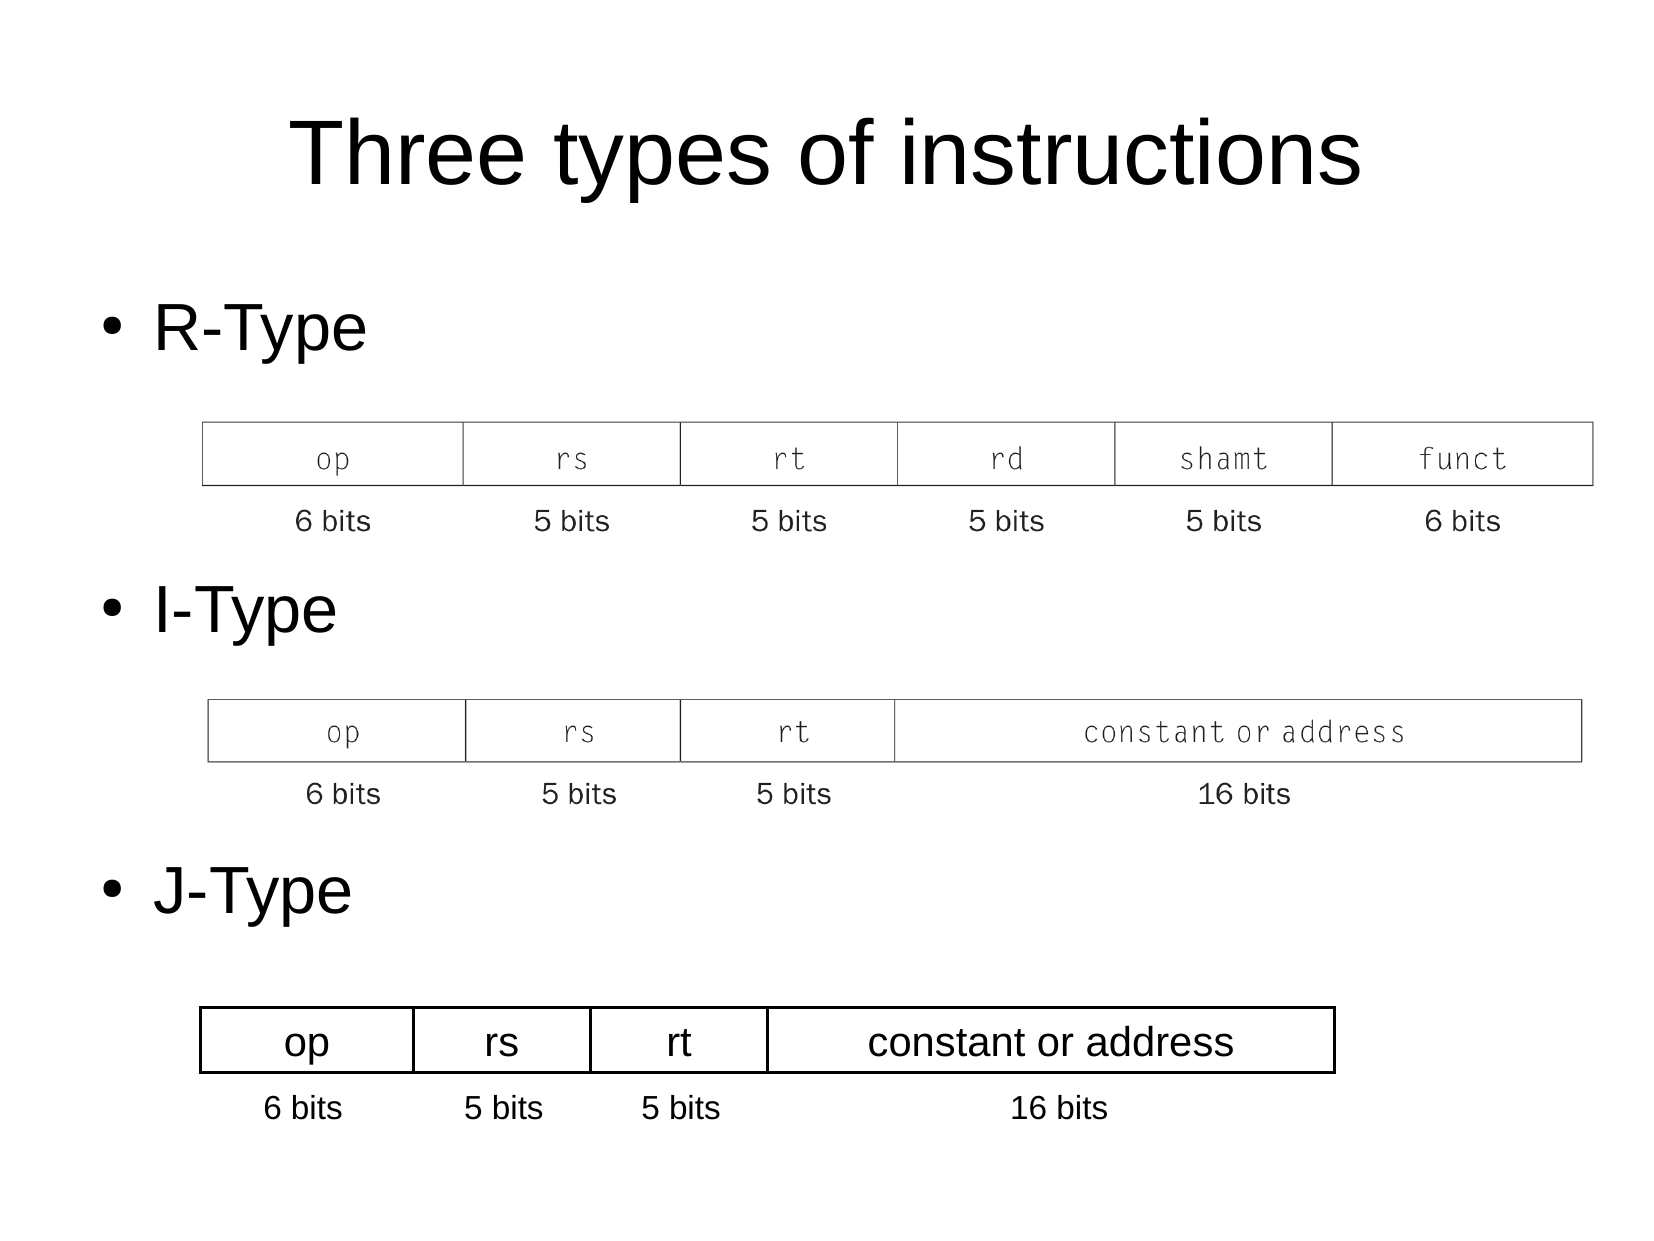

# Three types of instructions
R-Type
I-Type
J-Type
op
rs
rt
constant or address
6 bits
5 bits
5 bits
16 bits